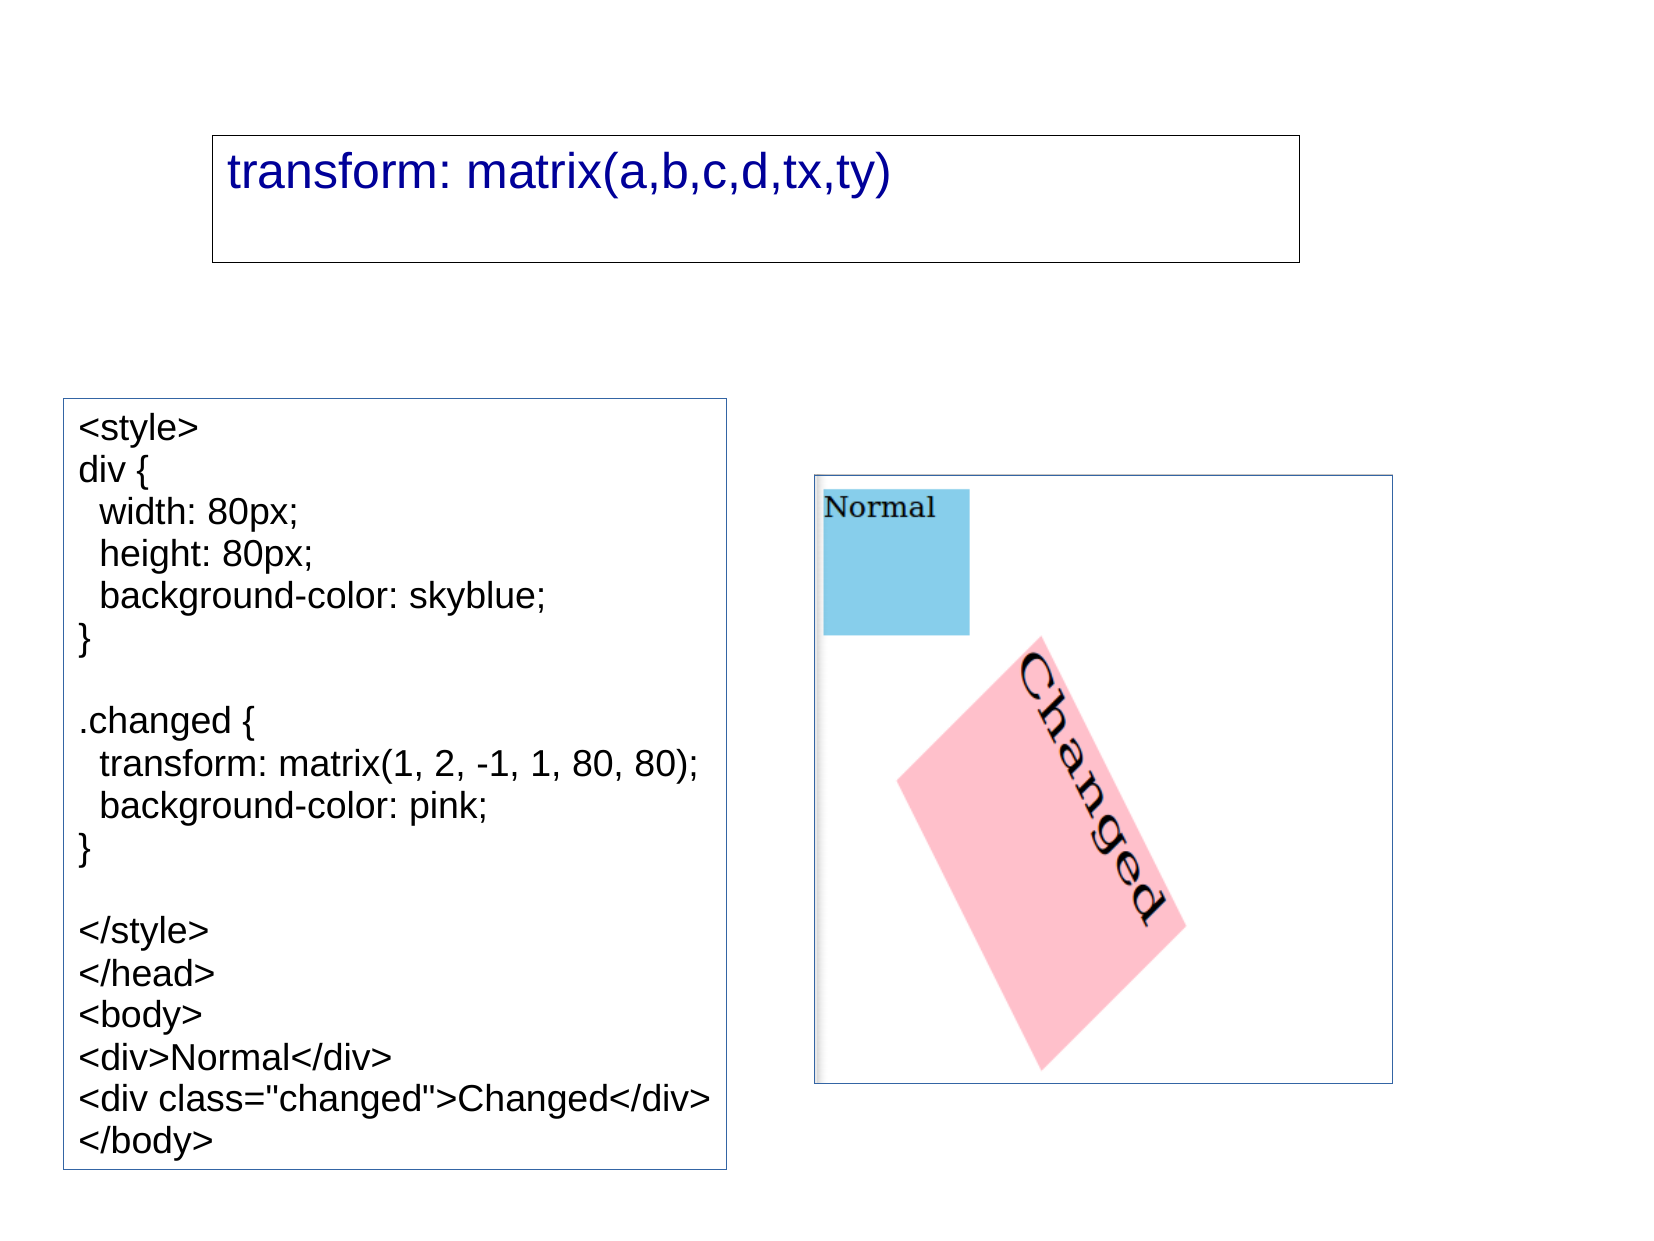

transform: matrix(a,b,c,d,tx,ty)
<style>
div {
 width: 80px;
 height: 80px;
 background-color: skyblue;
}
.changed {
 transform: matrix(1, 2, -1, 1, 80, 80);
 background-color: pink;
}
</style>
</head>
<body>
<div>Normal</div>
<div class="changed">Changed</div>
</body>